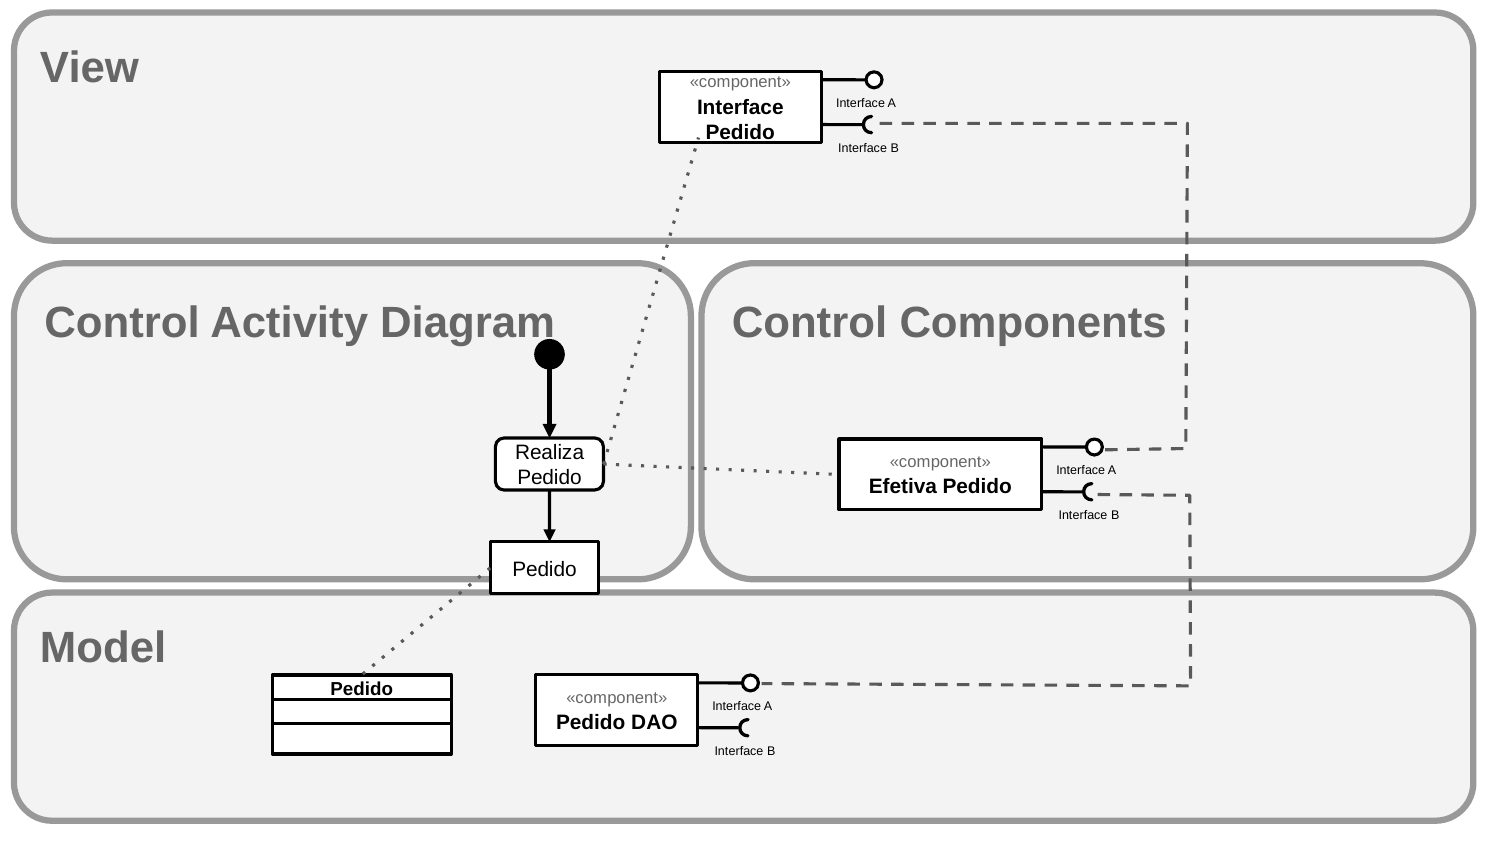

View
«component»
Interface Pedido
Interface A
Interface B
Control Activity Diagram
Control Components
Realiza
Pedido
«component»
Efetiva Pedido
Interface A
Interface B
Pedido
Model
Pedido
«component»
Pedido DAO
Interface A
Interface B